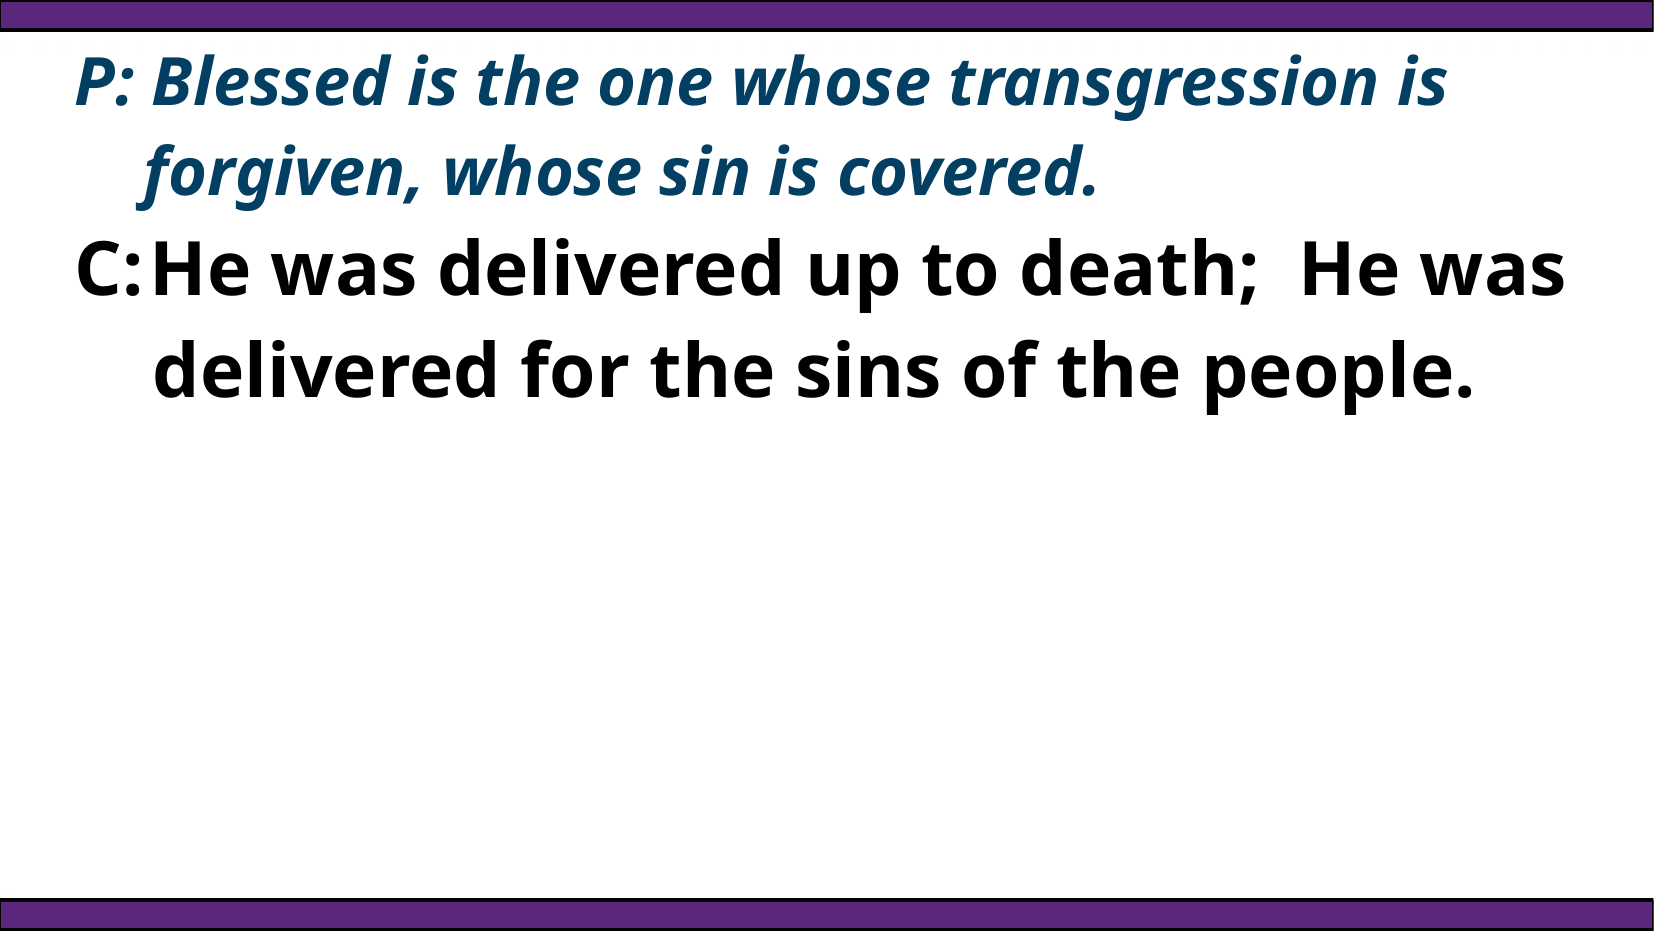

P: Blessed is the one whose transgression is
 forgiven, whose sin is covered.
C:	He was delivered up to death; He was
 delivered for the sins of the people.